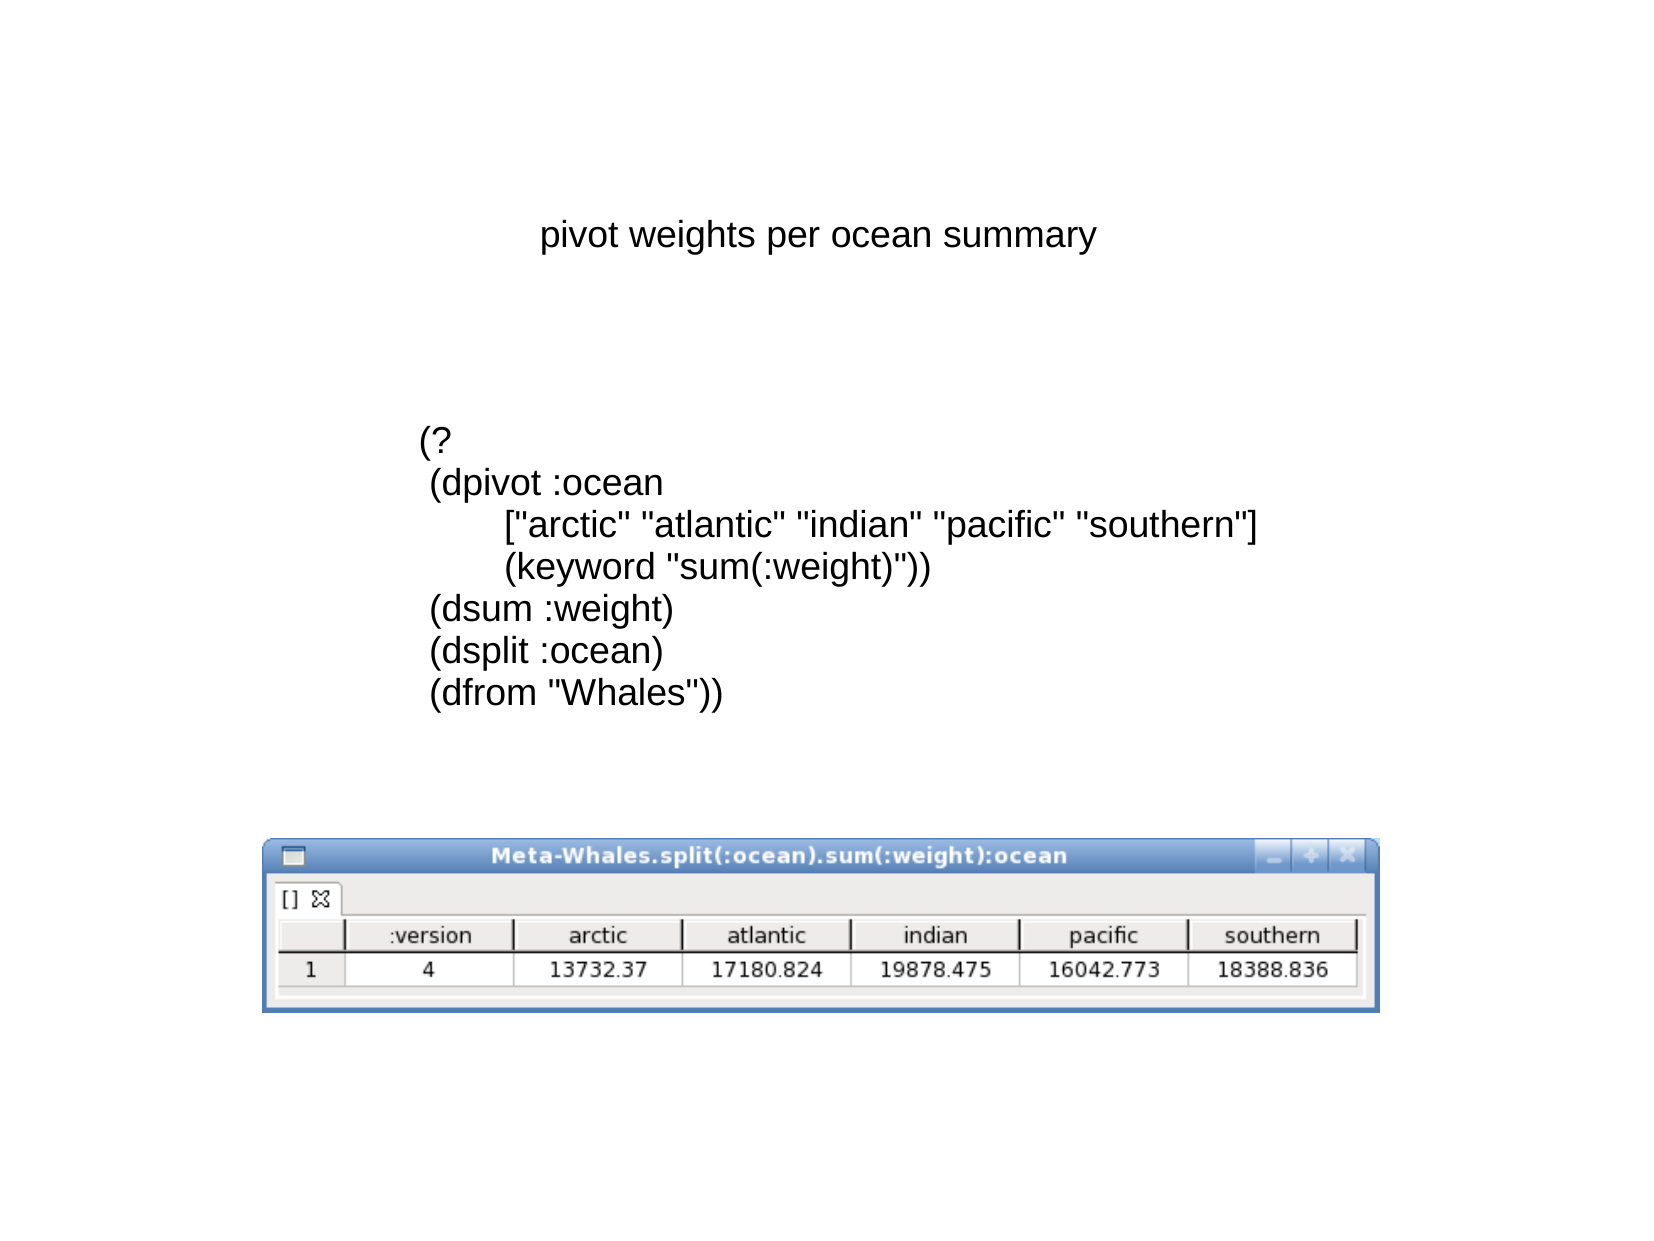

pivot weights per ocean summary
(?
 (dpivot :ocean
	 ["arctic" "atlantic" "indian" "pacific" "southern"]
	 (keyword "sum(:weight)"))
 (dsum :weight)
 (dsplit :ocean)
 (dfrom "Whales"))